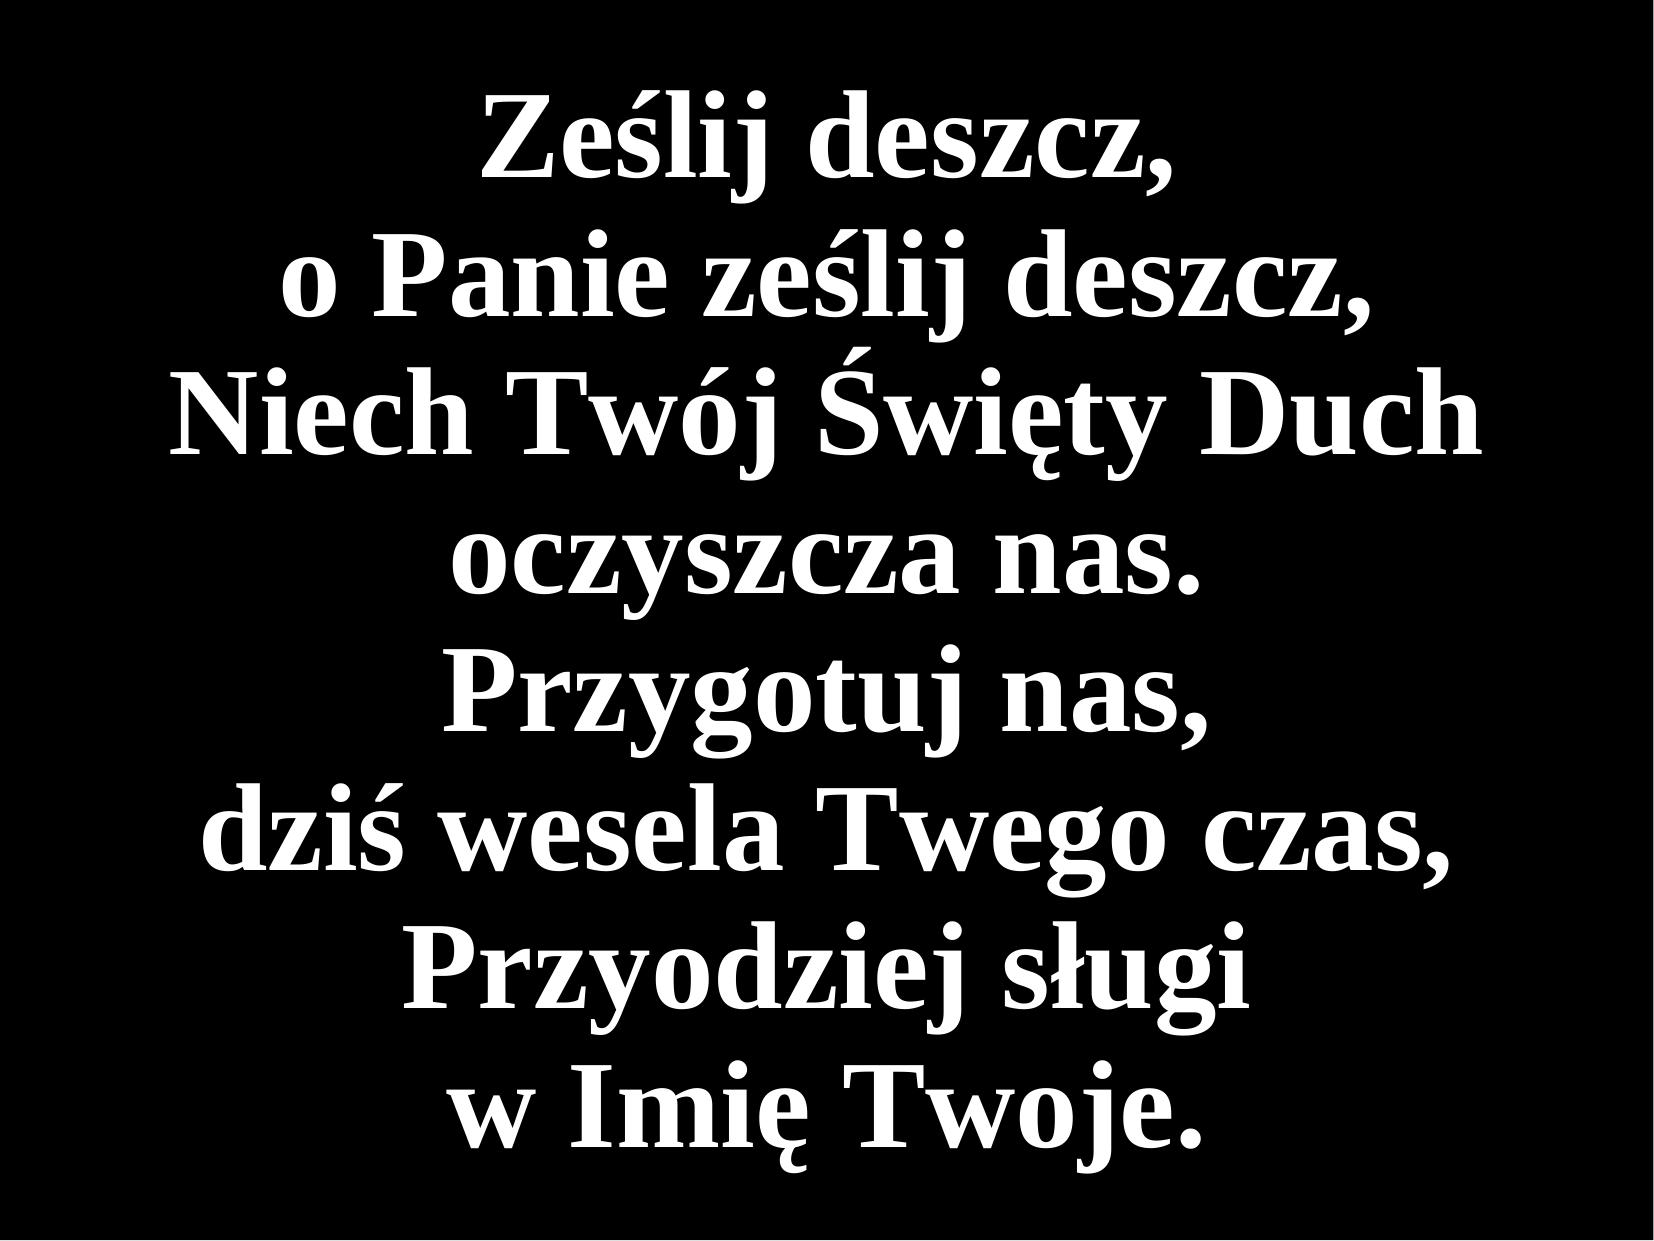

# Ześlij deszcz, o Panie ześlij deszcz, Niech Twój Święty Duch oczyszcza nas. Przygotuj nas, dziś wesela Twego czas, Przyodziej sługi w Imię Twoje.